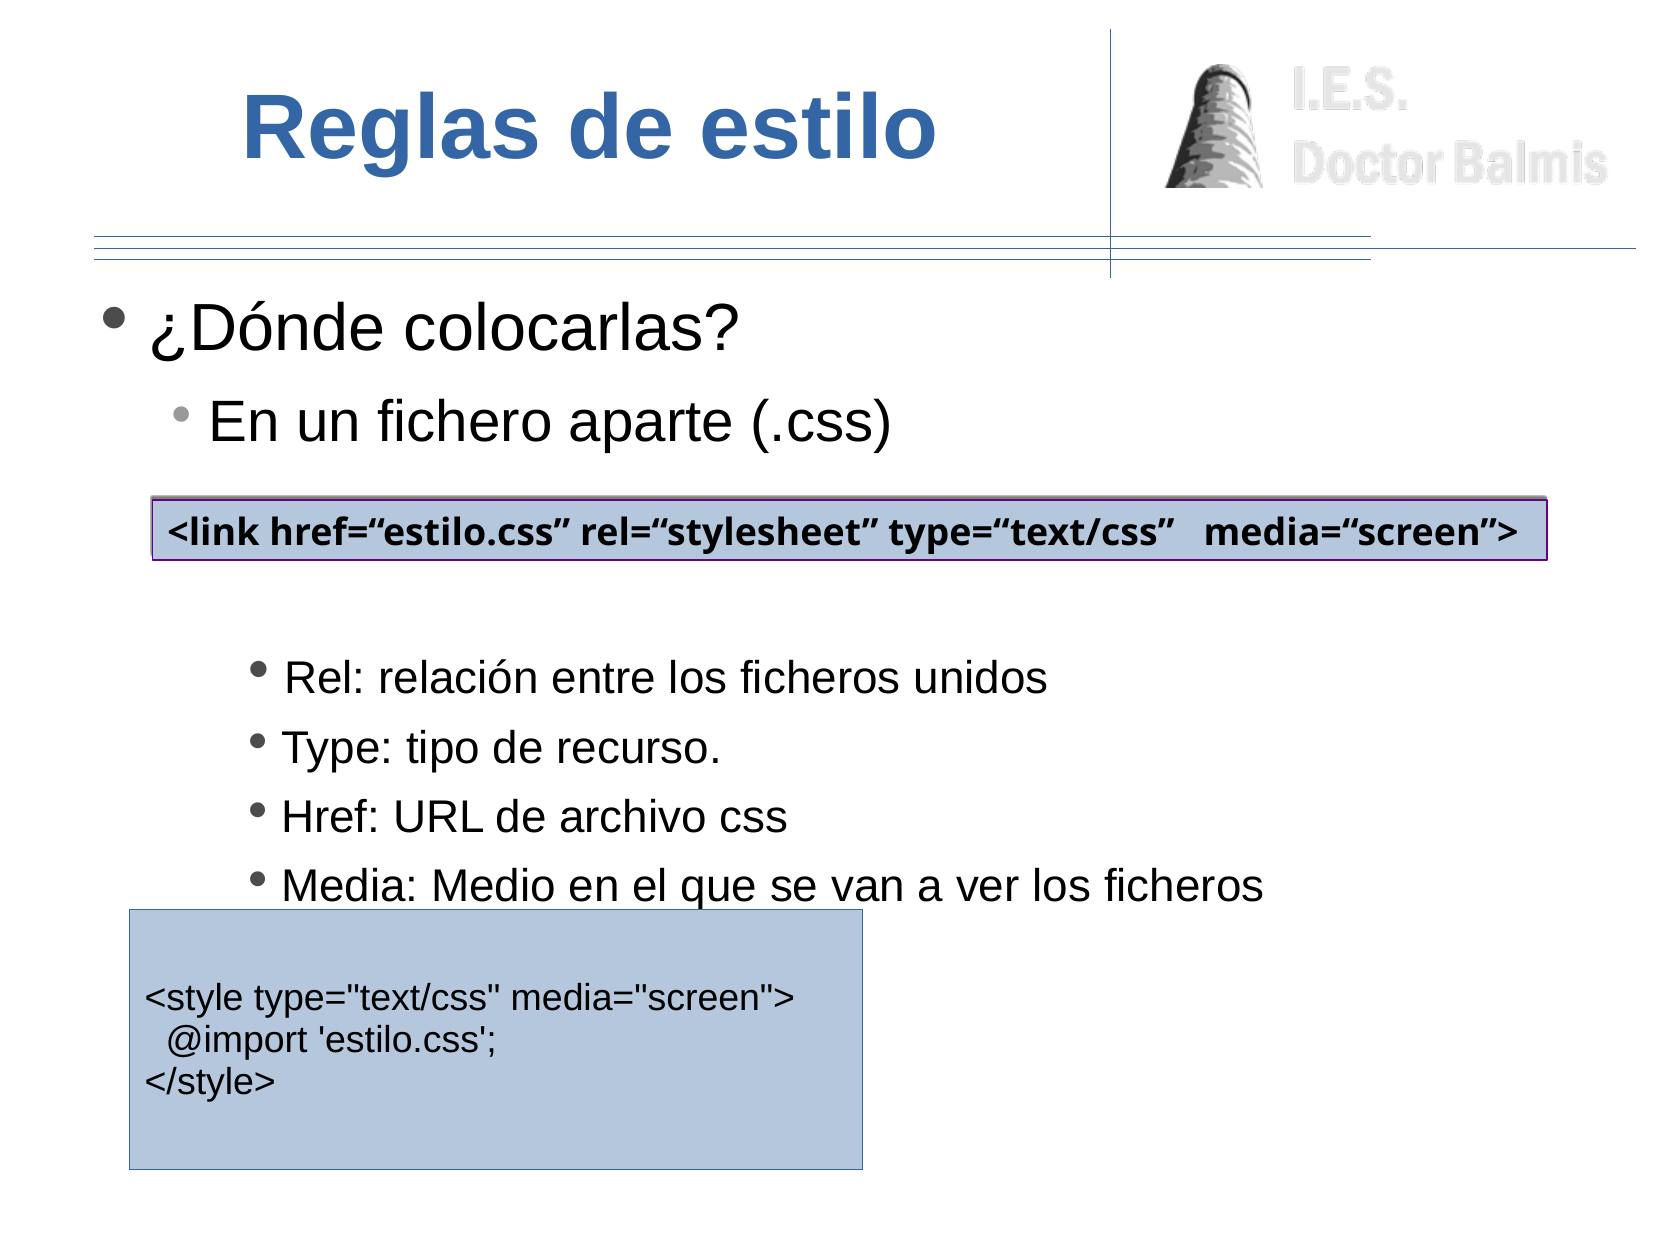

# Reglas de estilo
 ¿Dónde colocarlas?
 En un fichero aparte (.css)
 Rel: relación entre los ficheros unidos
 Type: tipo de recurso.
 Href: URL de archivo css
 Media: Medio en el que se van a ver los ficheros
<link href=“estilo.css” rel=“stylesheet” type=“text/css” media=“screen”>
<style type="text/css" media="screen">
 @import 'estilo.css';
</style>